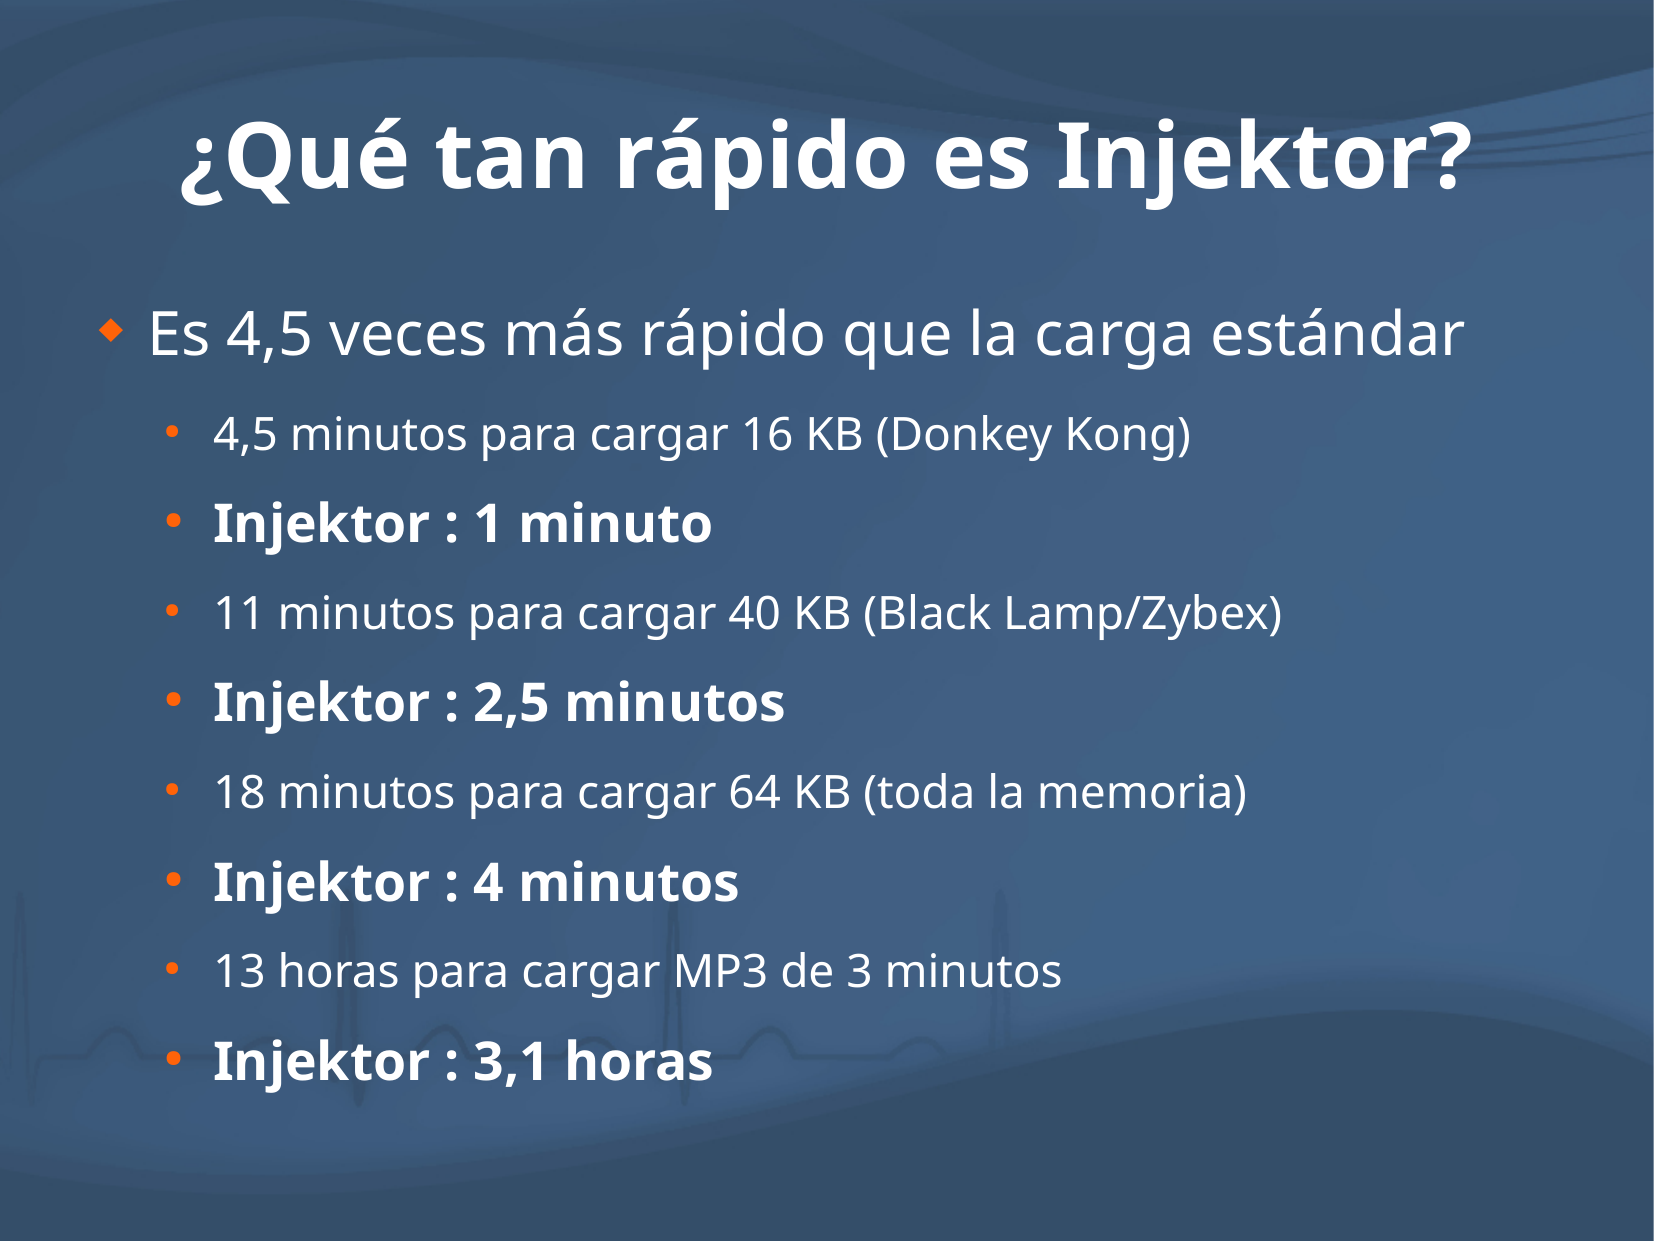

# ¿Qué tan rápido es Injektor?
Es 4,5 veces más rápido que la carga estándar
4,5 minutos para cargar 16 KB (Donkey Kong)
Injektor : 1 minuto
11 minutos para cargar 40 KB (Black Lamp/Zybex)
Injektor : 2,5 minutos
18 minutos para cargar 64 KB (toda la memoria)
Injektor : 4 minutos
13 horas para cargar MP3 de 3 minutos
Injektor : 3,1 horas